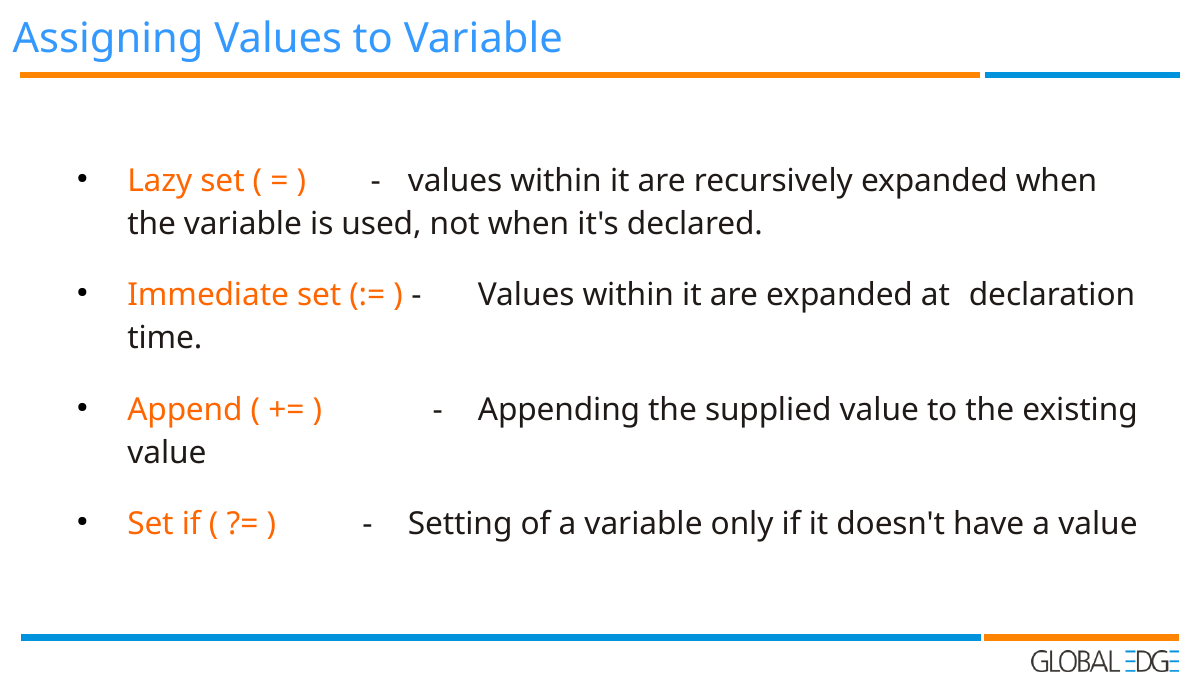

# Assigning Values to Variable
Lazy set ( = ) 	 -	values within it are recursively expanded when the variable is used, not when it's declared.
Immediate set (:= ) -	Values within it are expanded at 	declaration time.
Append ( += ) 	 -	Appending the supplied value to the existing value
Set if ( ?= ) 	 -	Setting of a variable only if it doesn't have a value